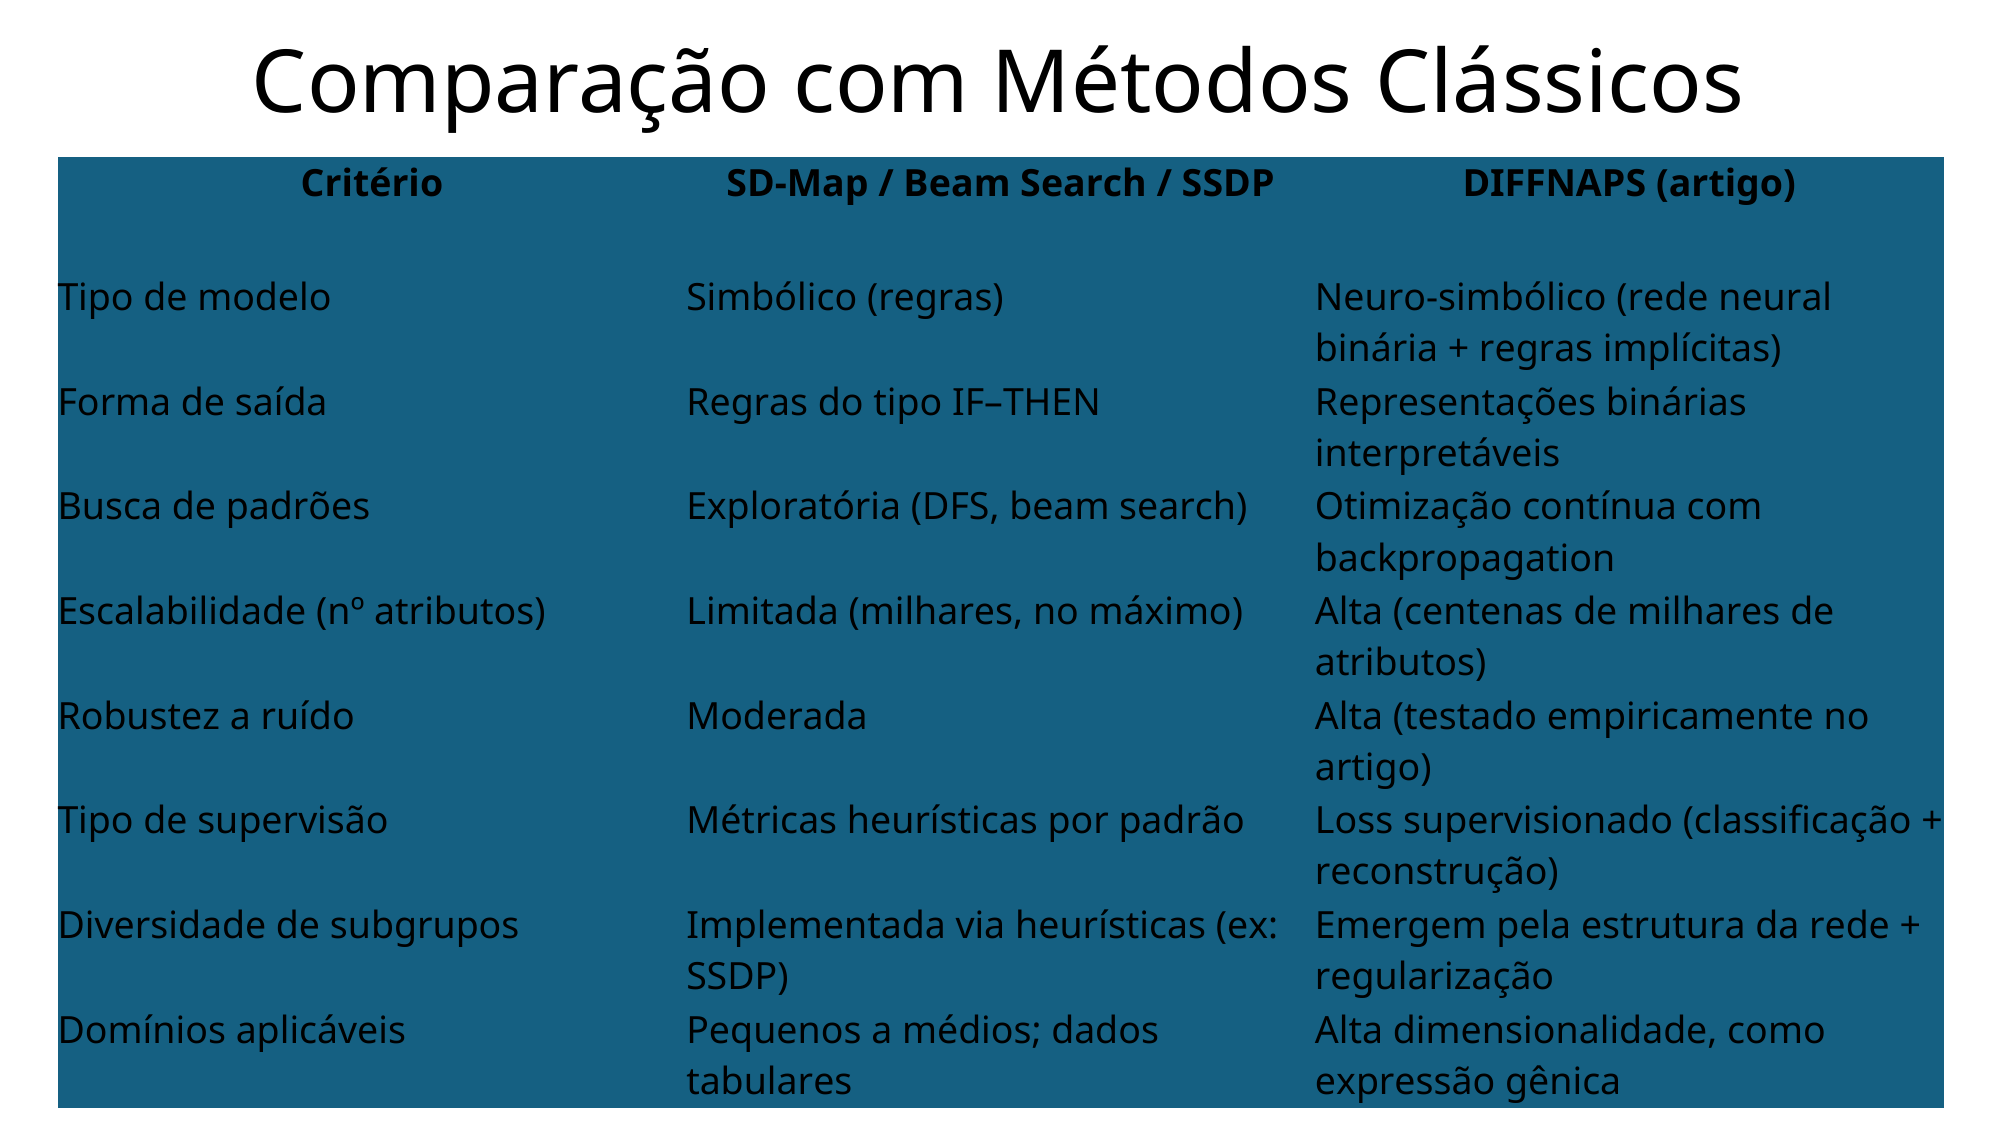

# Comparação com Métodos Clássicos
| Critério | SD-Map / Beam Search / SSDP | DIFFNAPS (artigo) |
| --- | --- | --- |
| Tipo de modelo | Simbólico (regras) | Neuro-simbólico (rede neural binária + regras implícitas) |
| Forma de saída | Regras do tipo IF–THEN | Representações binárias interpretáveis |
| Busca de padrões | Exploratória (DFS, beam search) | Otimização contínua com backpropagation |
| Escalabilidade (nº atributos) | Limitada (milhares, no máximo) | Alta (centenas de milhares de atributos) |
| Robustez a ruído | Moderada | Alta (testado empiricamente no artigo) |
| Tipo de supervisão | Métricas heurísticas por padrão | Loss supervisionado (classificação + reconstrução) |
| Diversidade de subgrupos | Implementada via heurísticas (ex: SSDP) | Emergem pela estrutura da rede + regularização |
| Domínios aplicáveis | Pequenos a médios; dados tabulares | Alta dimensionalidade, como expressão gênica |